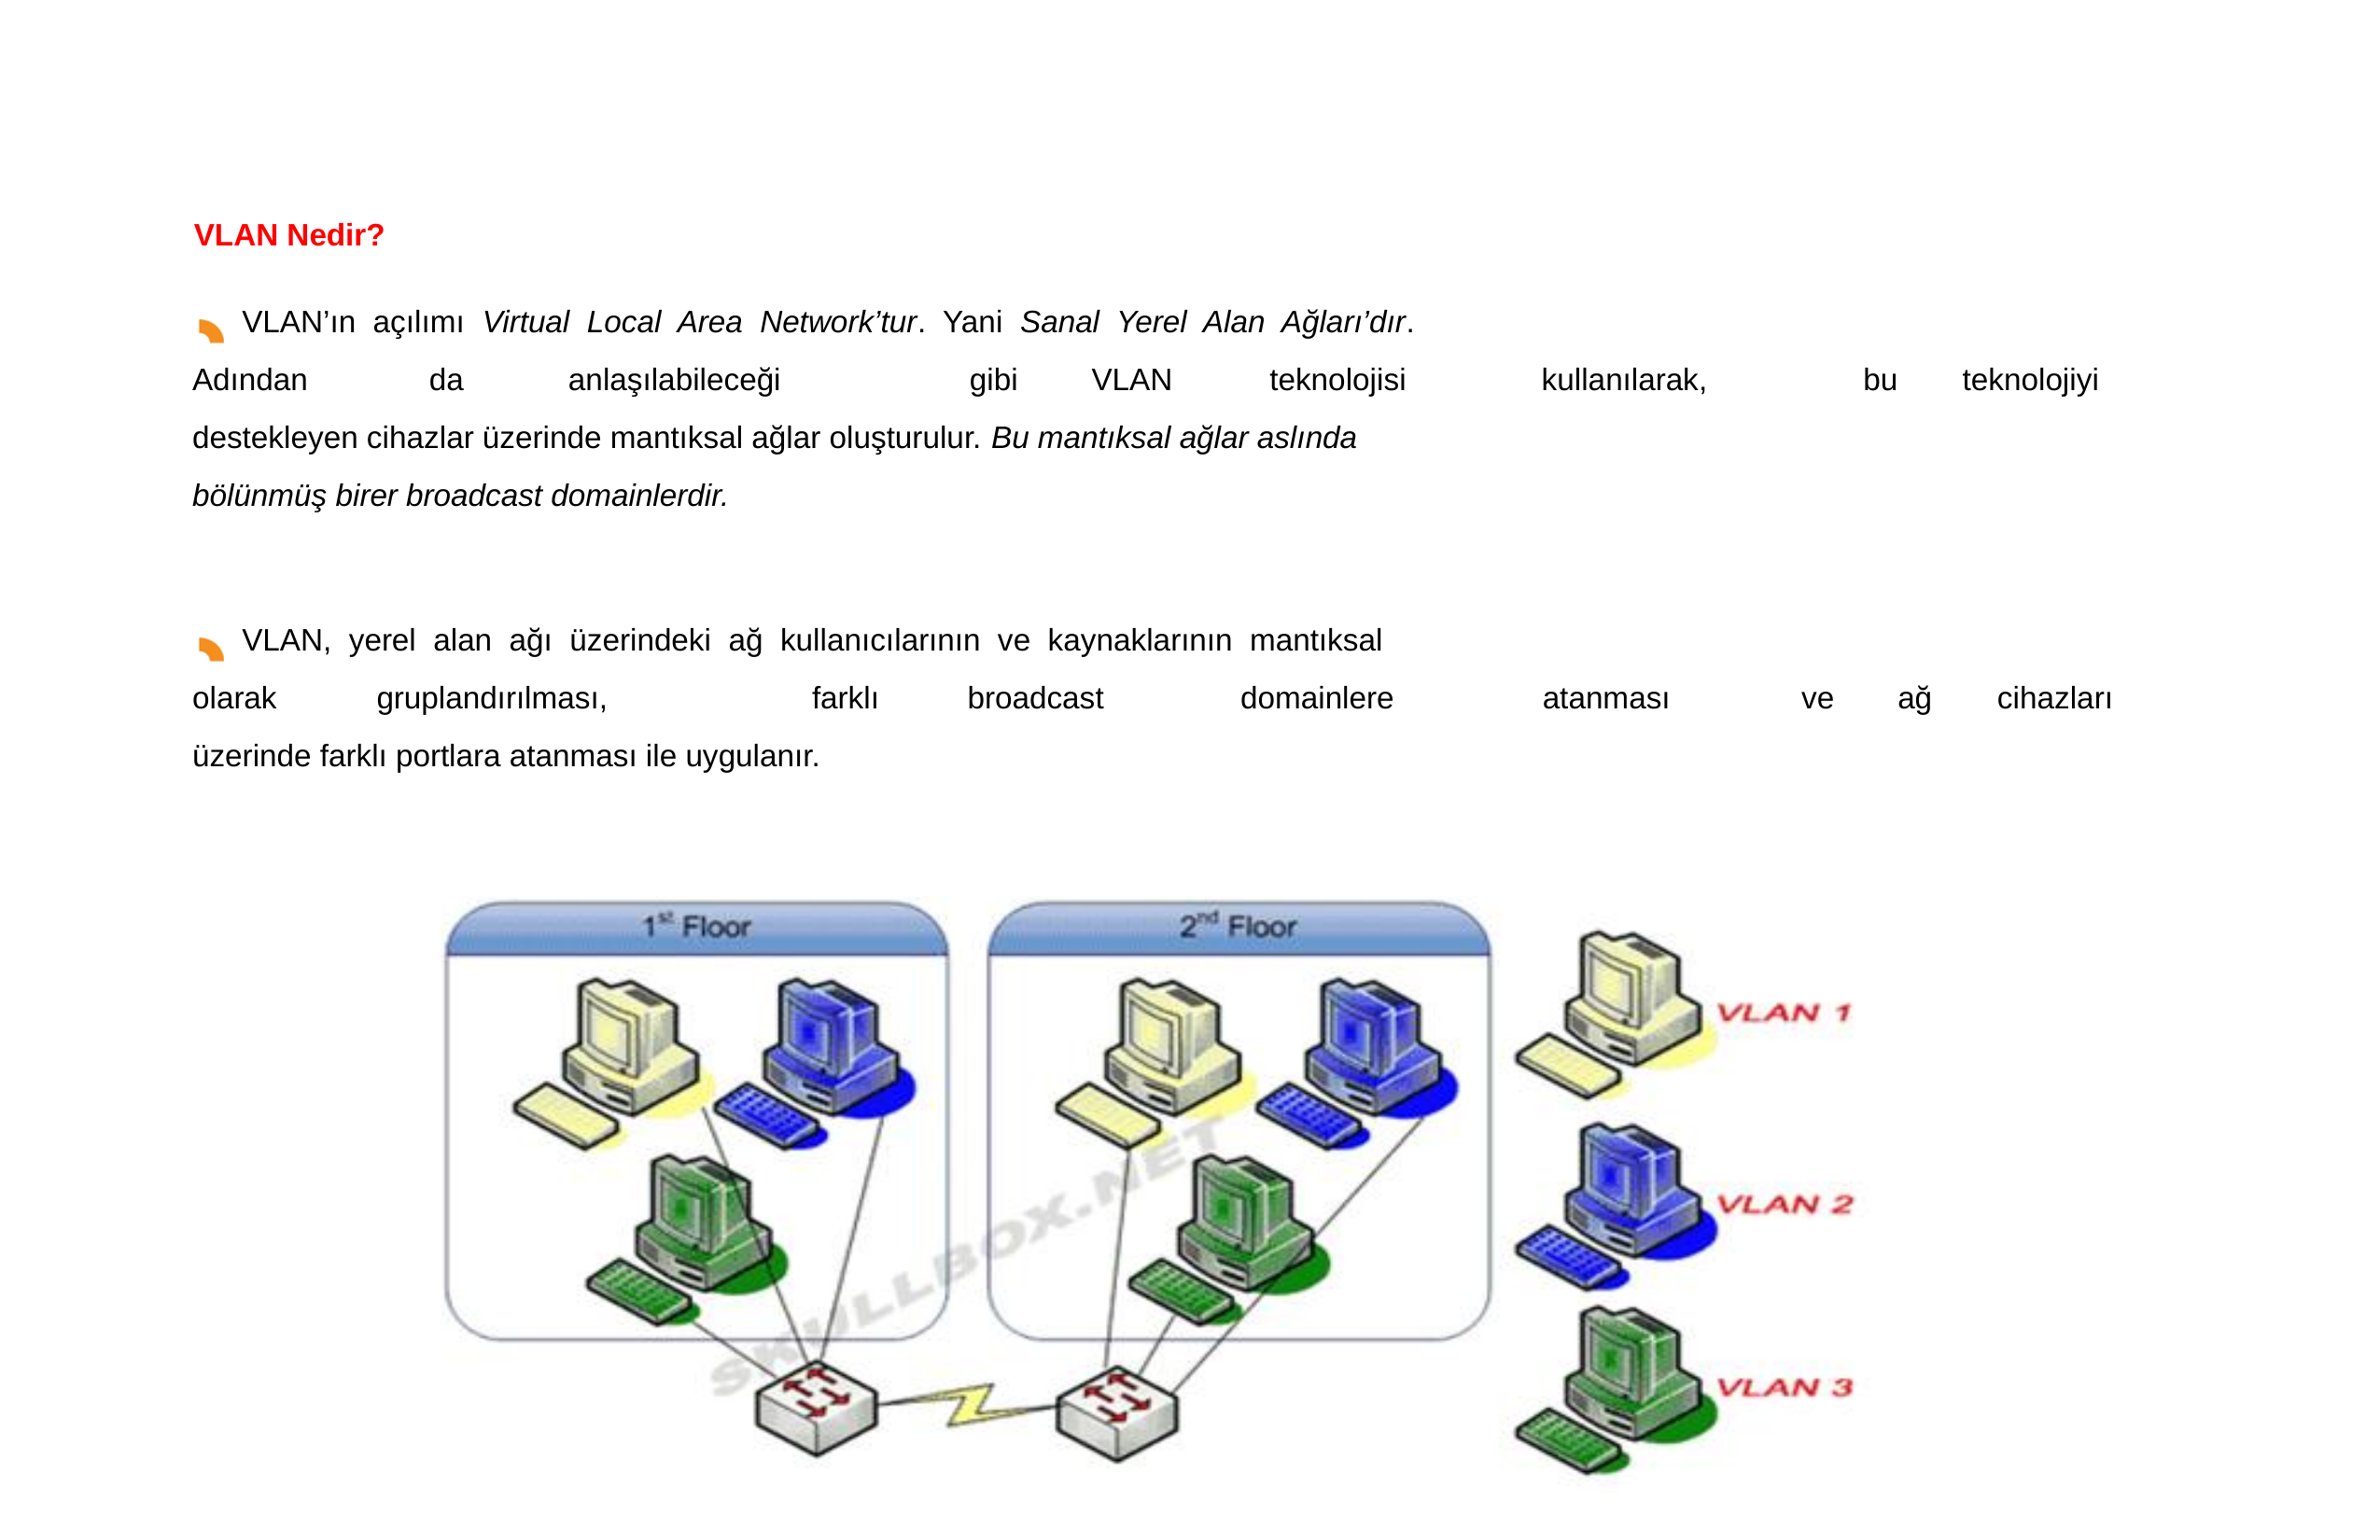

VLAN Nedir?
 VLAN’ın açılımı Virtual Local Area Network’tur. Yani Sanal Yerel Alan Ağları’dır.
Adından
da
anlaşılabileceği
gibi
VLAN
teknolojisi
kullanılarak,
bu
teknolojiyi
destekleyen cihazlar üzerinde mantıksal ağlar oluşturulur. Bu mantıksal ağlar aslında
bölünmüş birer broadcast domainlerdir.
 VLAN, yerel alan ağı üzerindeki ağ kullanıcılarının ve kaynaklarının mantıksal
olarak
gruplandırılması,
farklı
broadcast
domainlere
atanması
ve
ağ
cihazları
üzerinde farklı portlara atanması ile uygulanır.